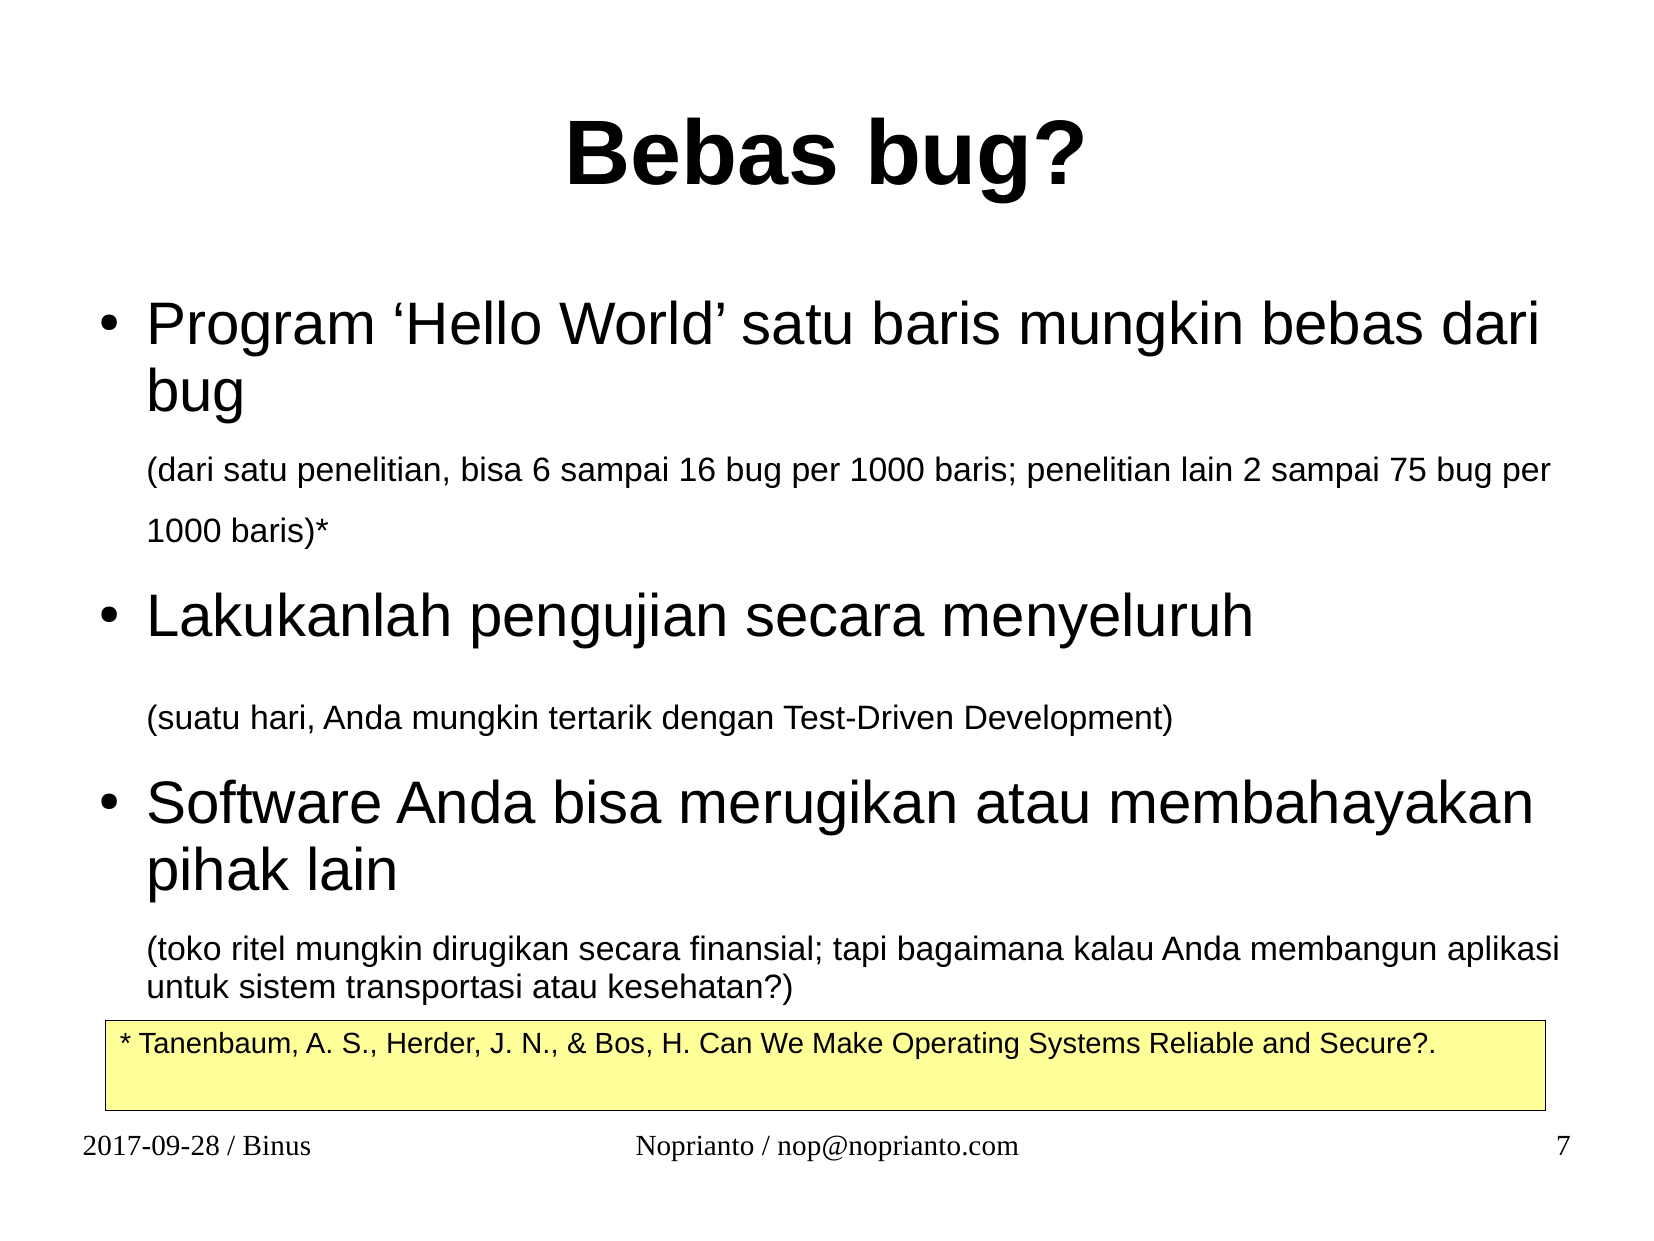

# Bebas bug?
Program ‘Hello World’ satu baris mungkin bebas dari bug
(dari satu penelitian, bisa 6 sampai 16 bug per 1000 baris; penelitian lain 2 sampai 75 bug per 1000 baris)*
Lakukanlah pengujian secara menyeluruh
(suatu hari, Anda mungkin tertarik dengan Test-Driven Development)
Software Anda bisa merugikan atau membahayakan pihak lain
(toko ritel mungkin dirugikan secara finansial; tapi bagaimana kalau Anda membangun aplikasi untuk sistem transportasi atau kesehatan?)
* Tanenbaum, A. S., Herder, J. N., & Bos, H. Can We Make Operating Systems Reliable and Secure?.
2017-09-28 / Binus
Noprianto / nop@noprianto.com
7